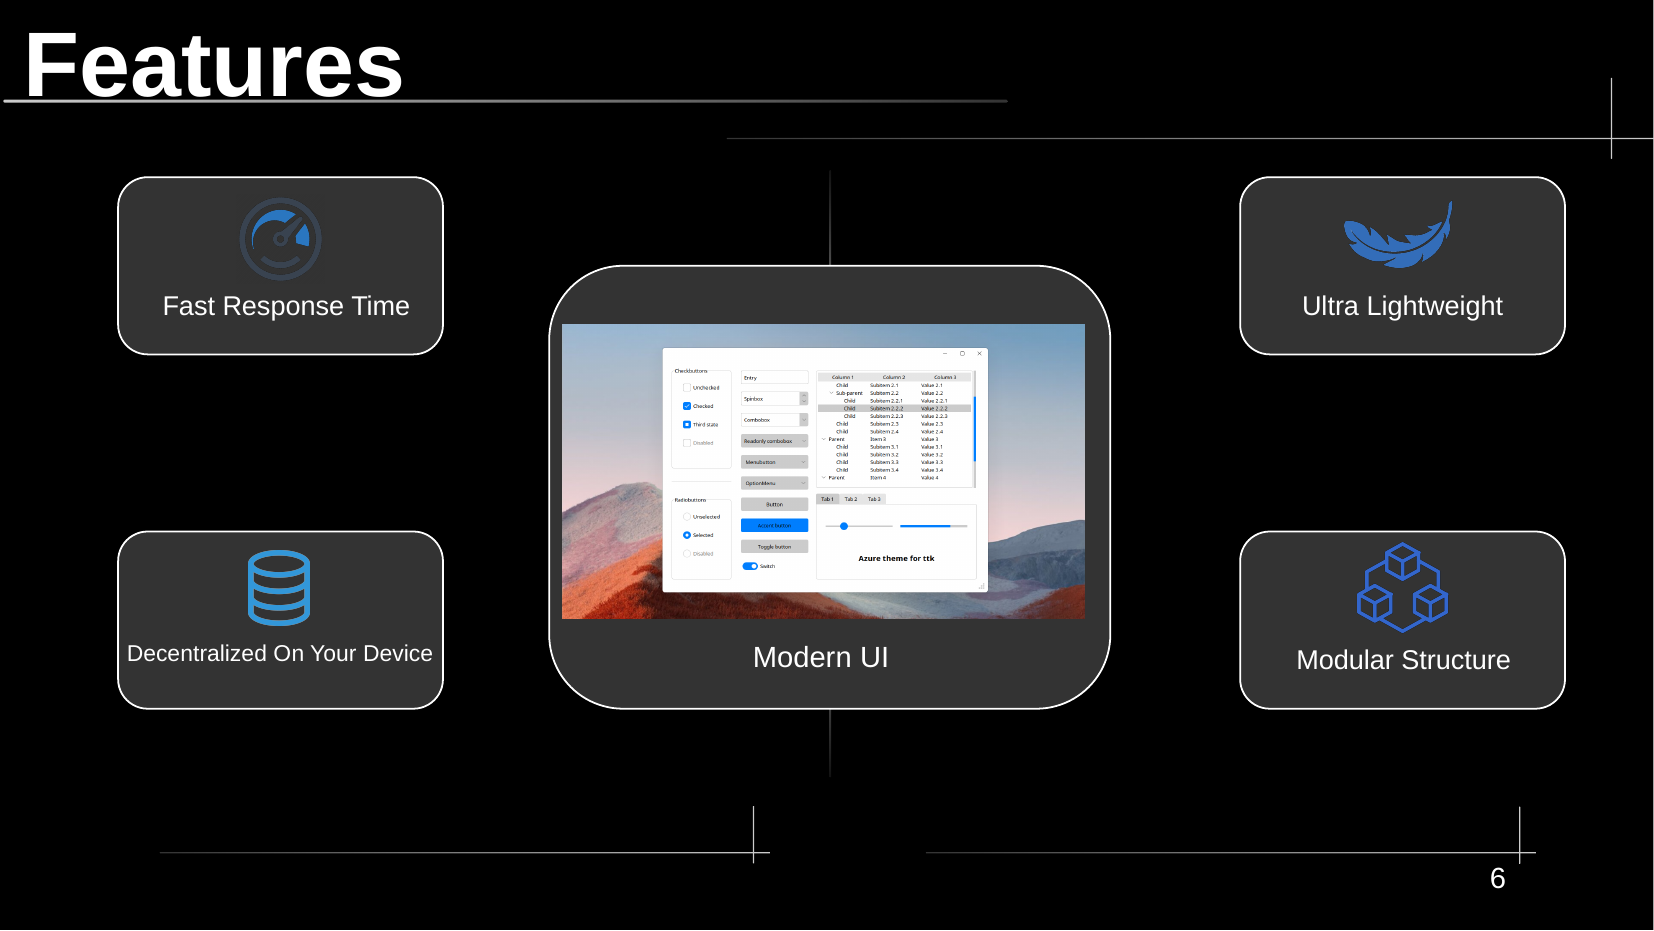

# Features
Fast Response Time
Ultra Lightweight
Decentralized On Your Device
Modern UI
Modular Structure
6